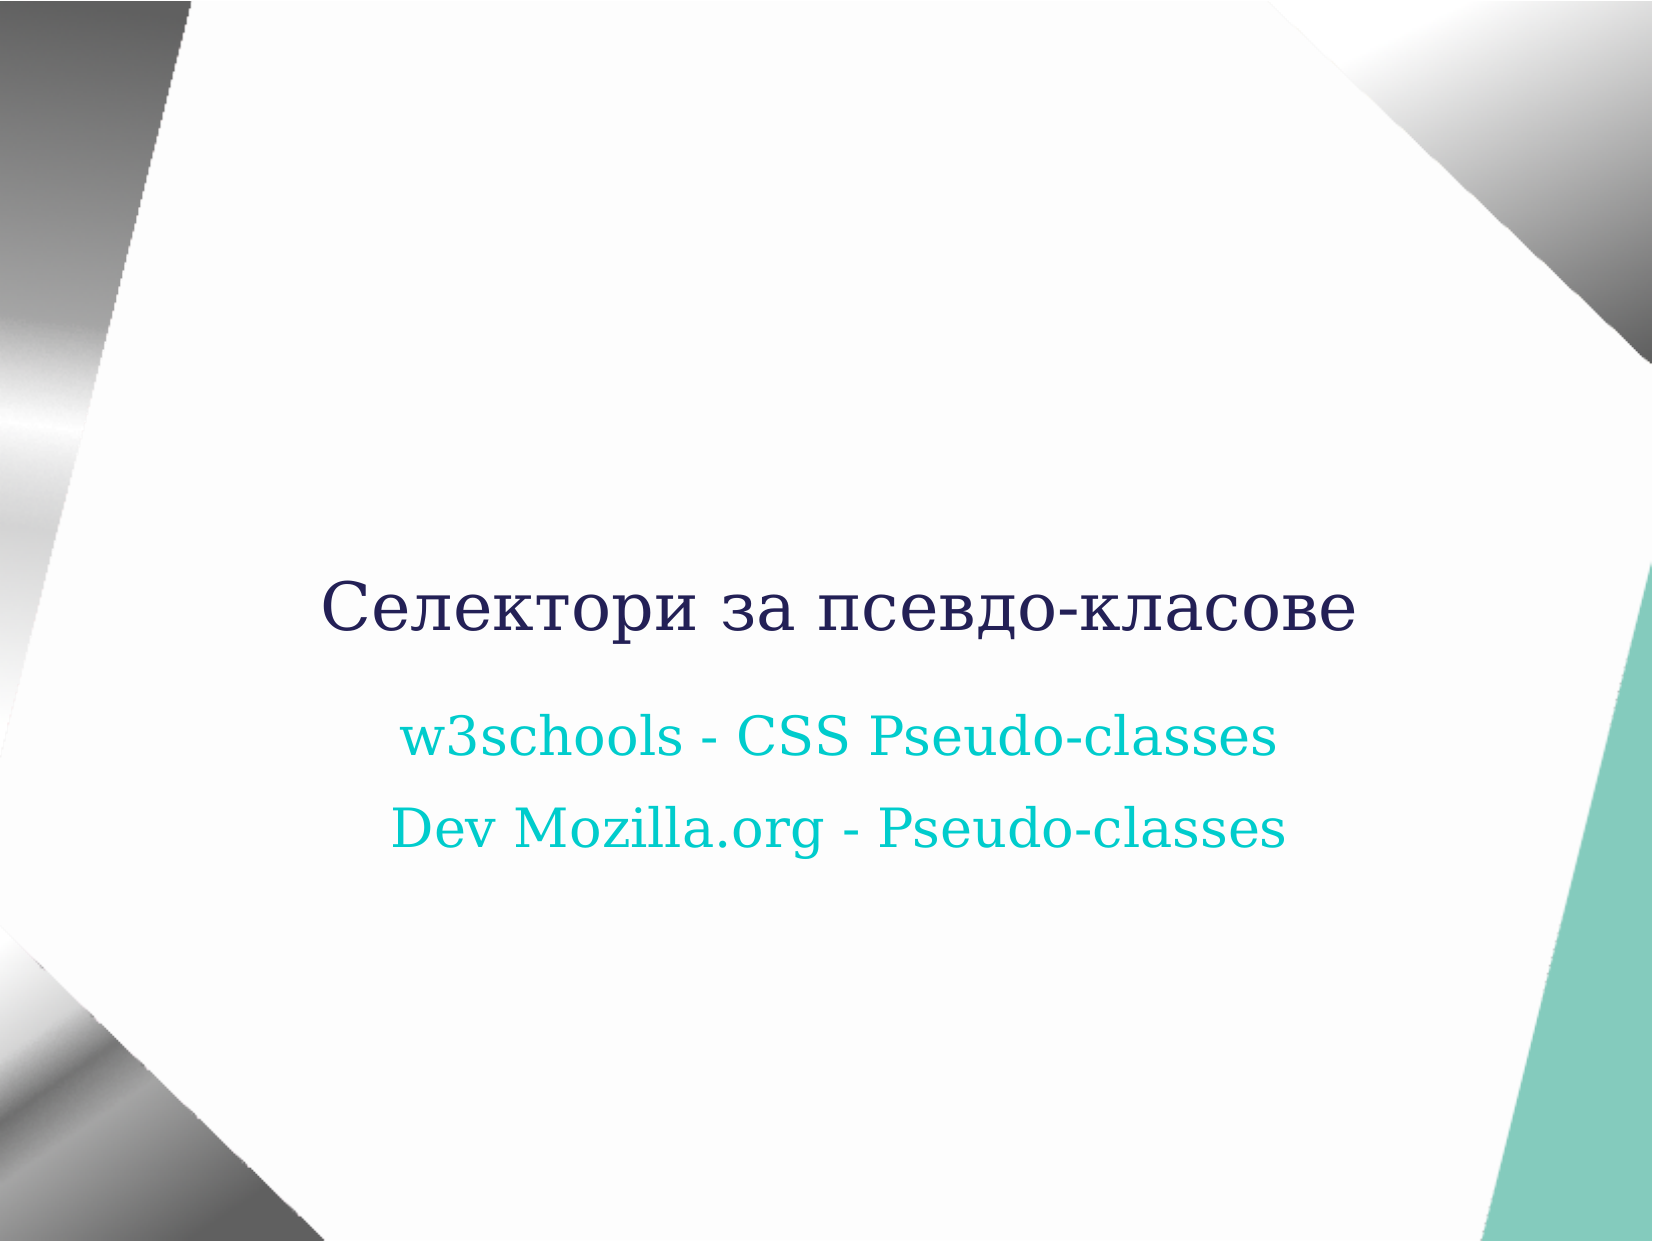

#
Селектори за псевдо-класове
w3schools - CSS Pseudo-classes
Dev Mozilla.org - Pseudo-classes